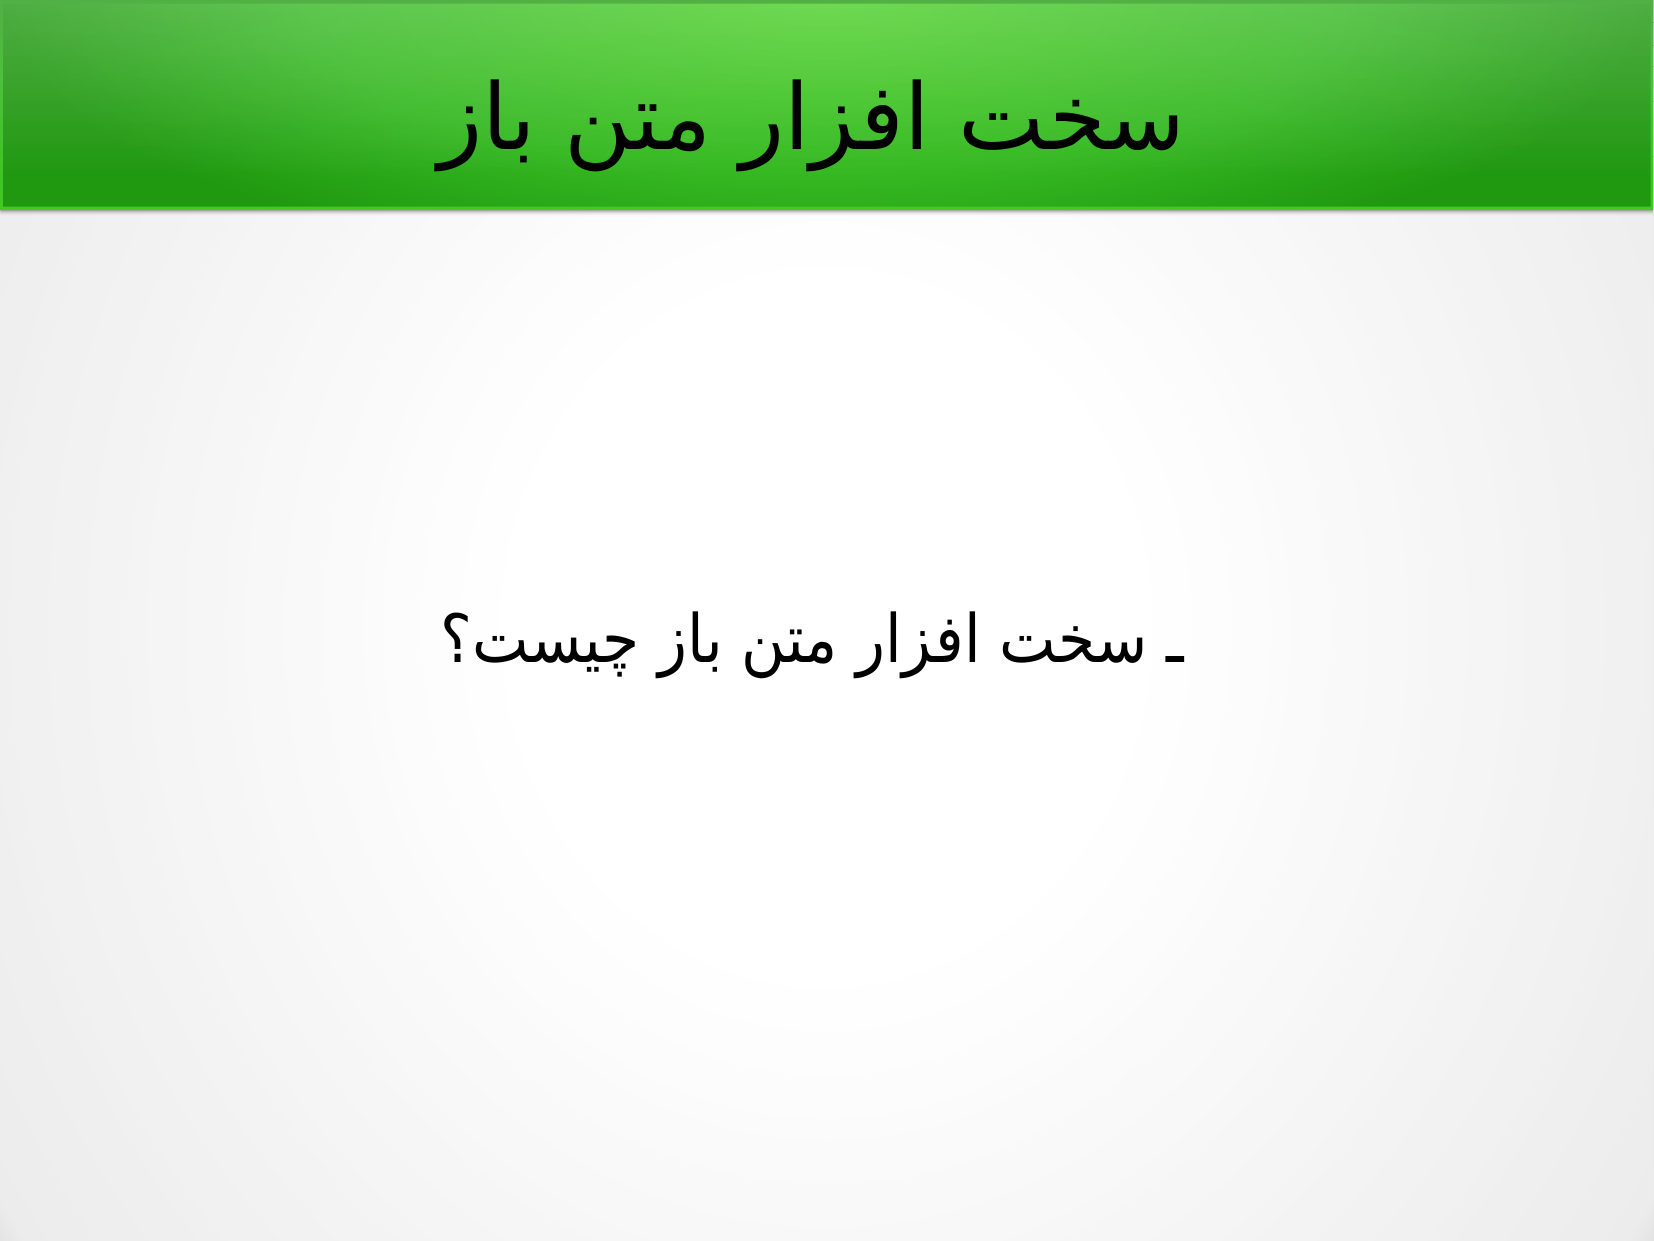

# سخت افزار متن باز
ـ سخت افزار متن باز چیست؟